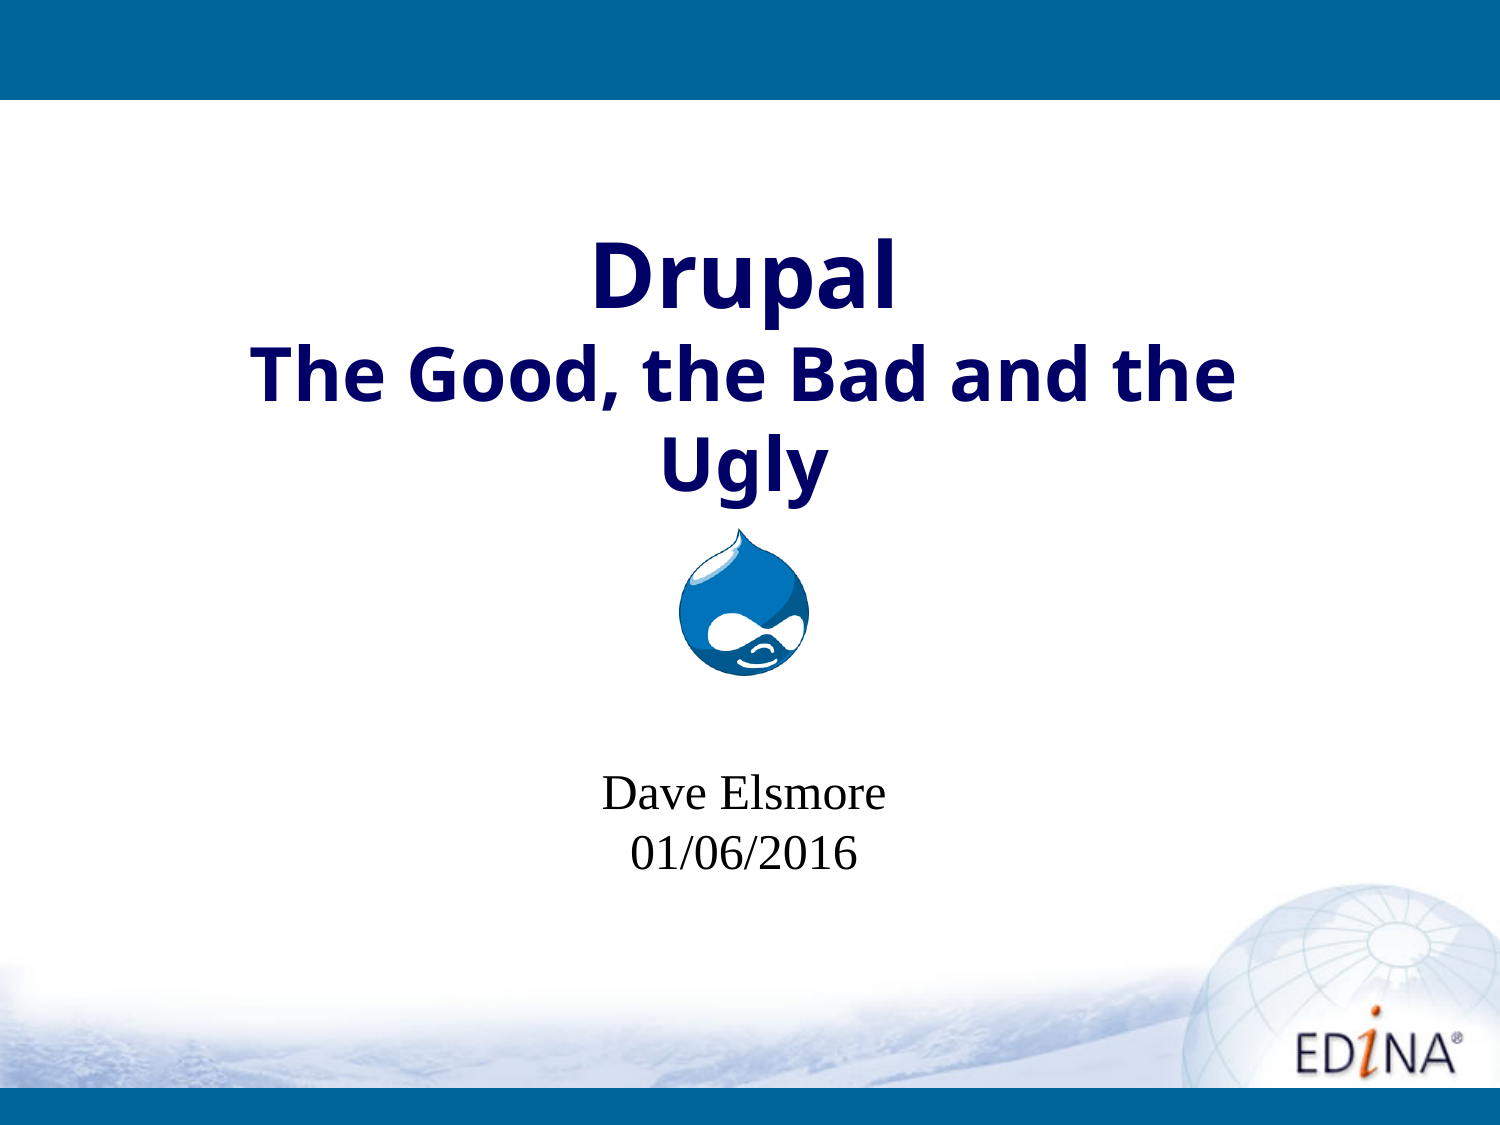

Drupal
The Good, the Bad and the Ugly
Dave Elsmore
01/06/2016